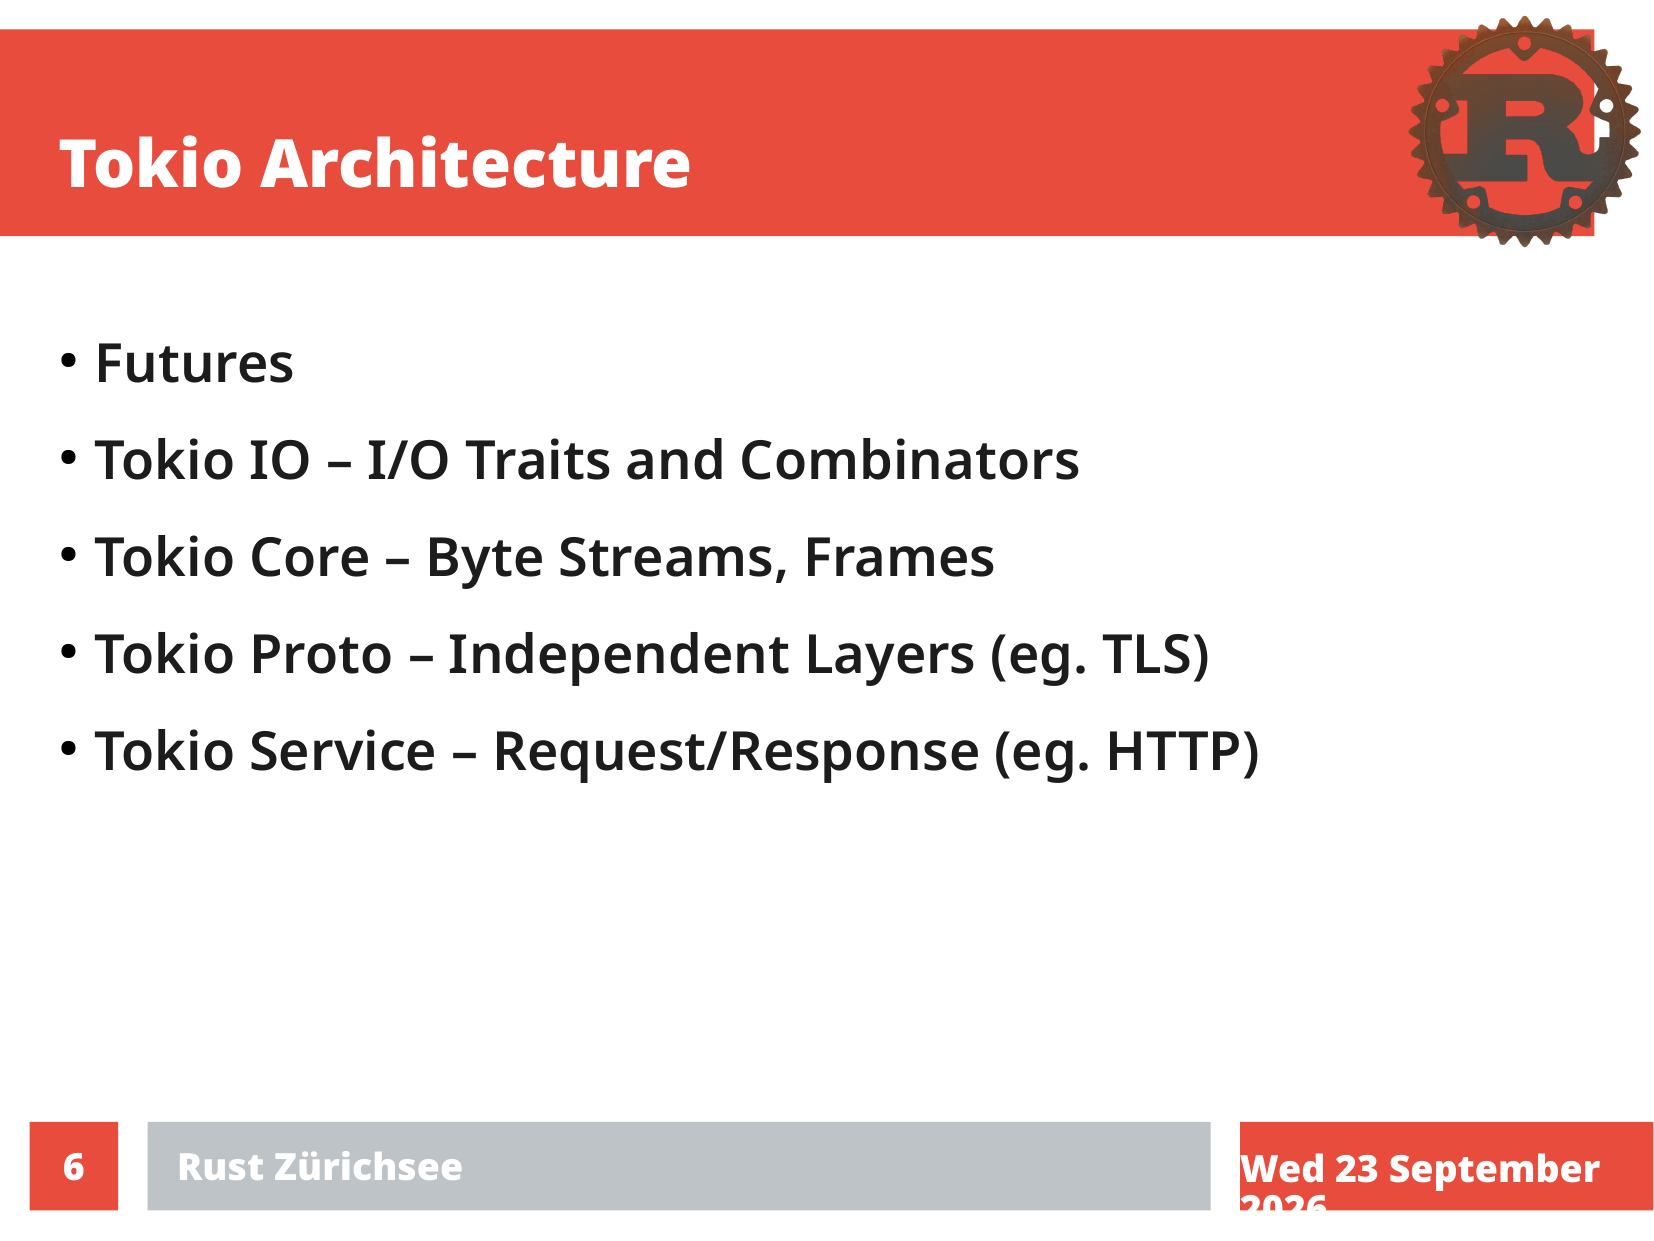

# Tokio Architecture
Futures
Tokio IO – I/O Traits and Combinators
Tokio Core – Byte Streams, Frames
Tokio Proto – Independent Layers (eg. TLS)
Tokio Service – Request/Response (eg. HTTP)
6
Rust Zürichsee